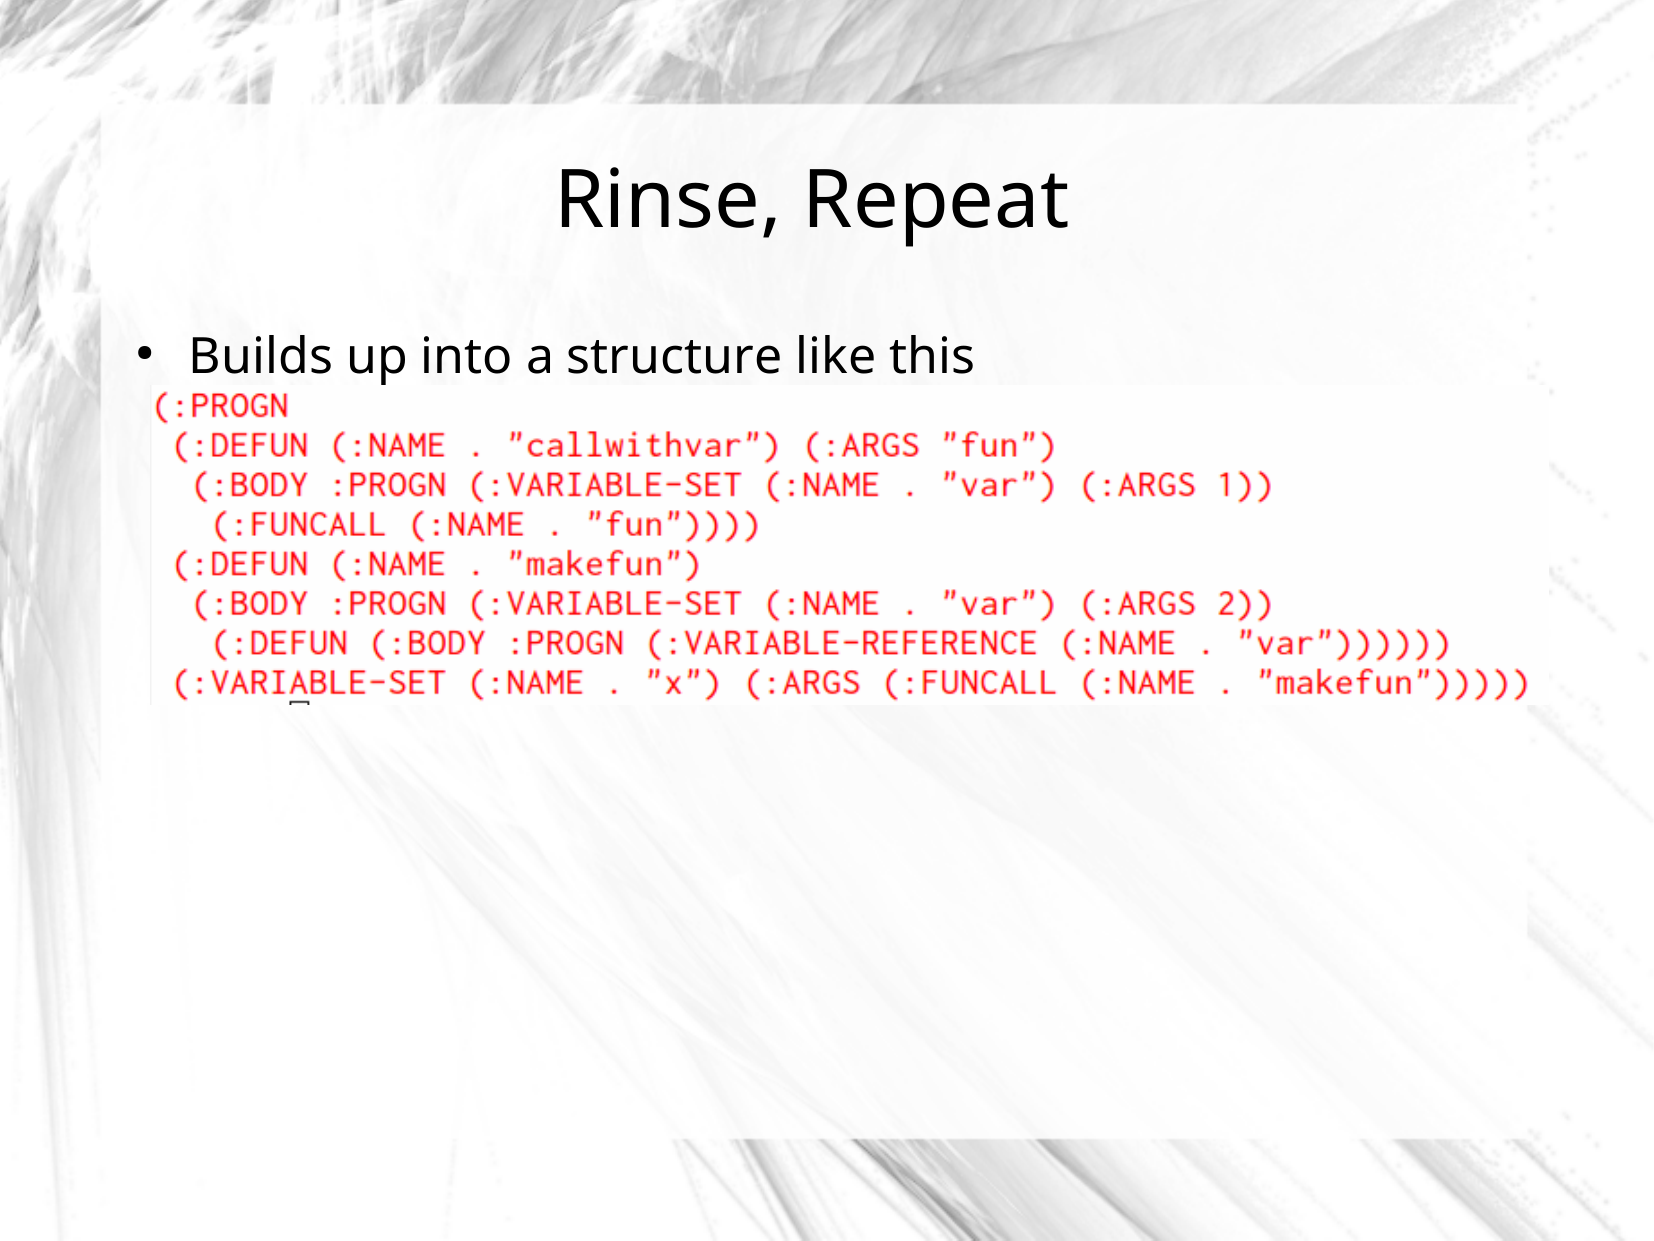

# Rinse, Repeat
Builds up into a structure like this